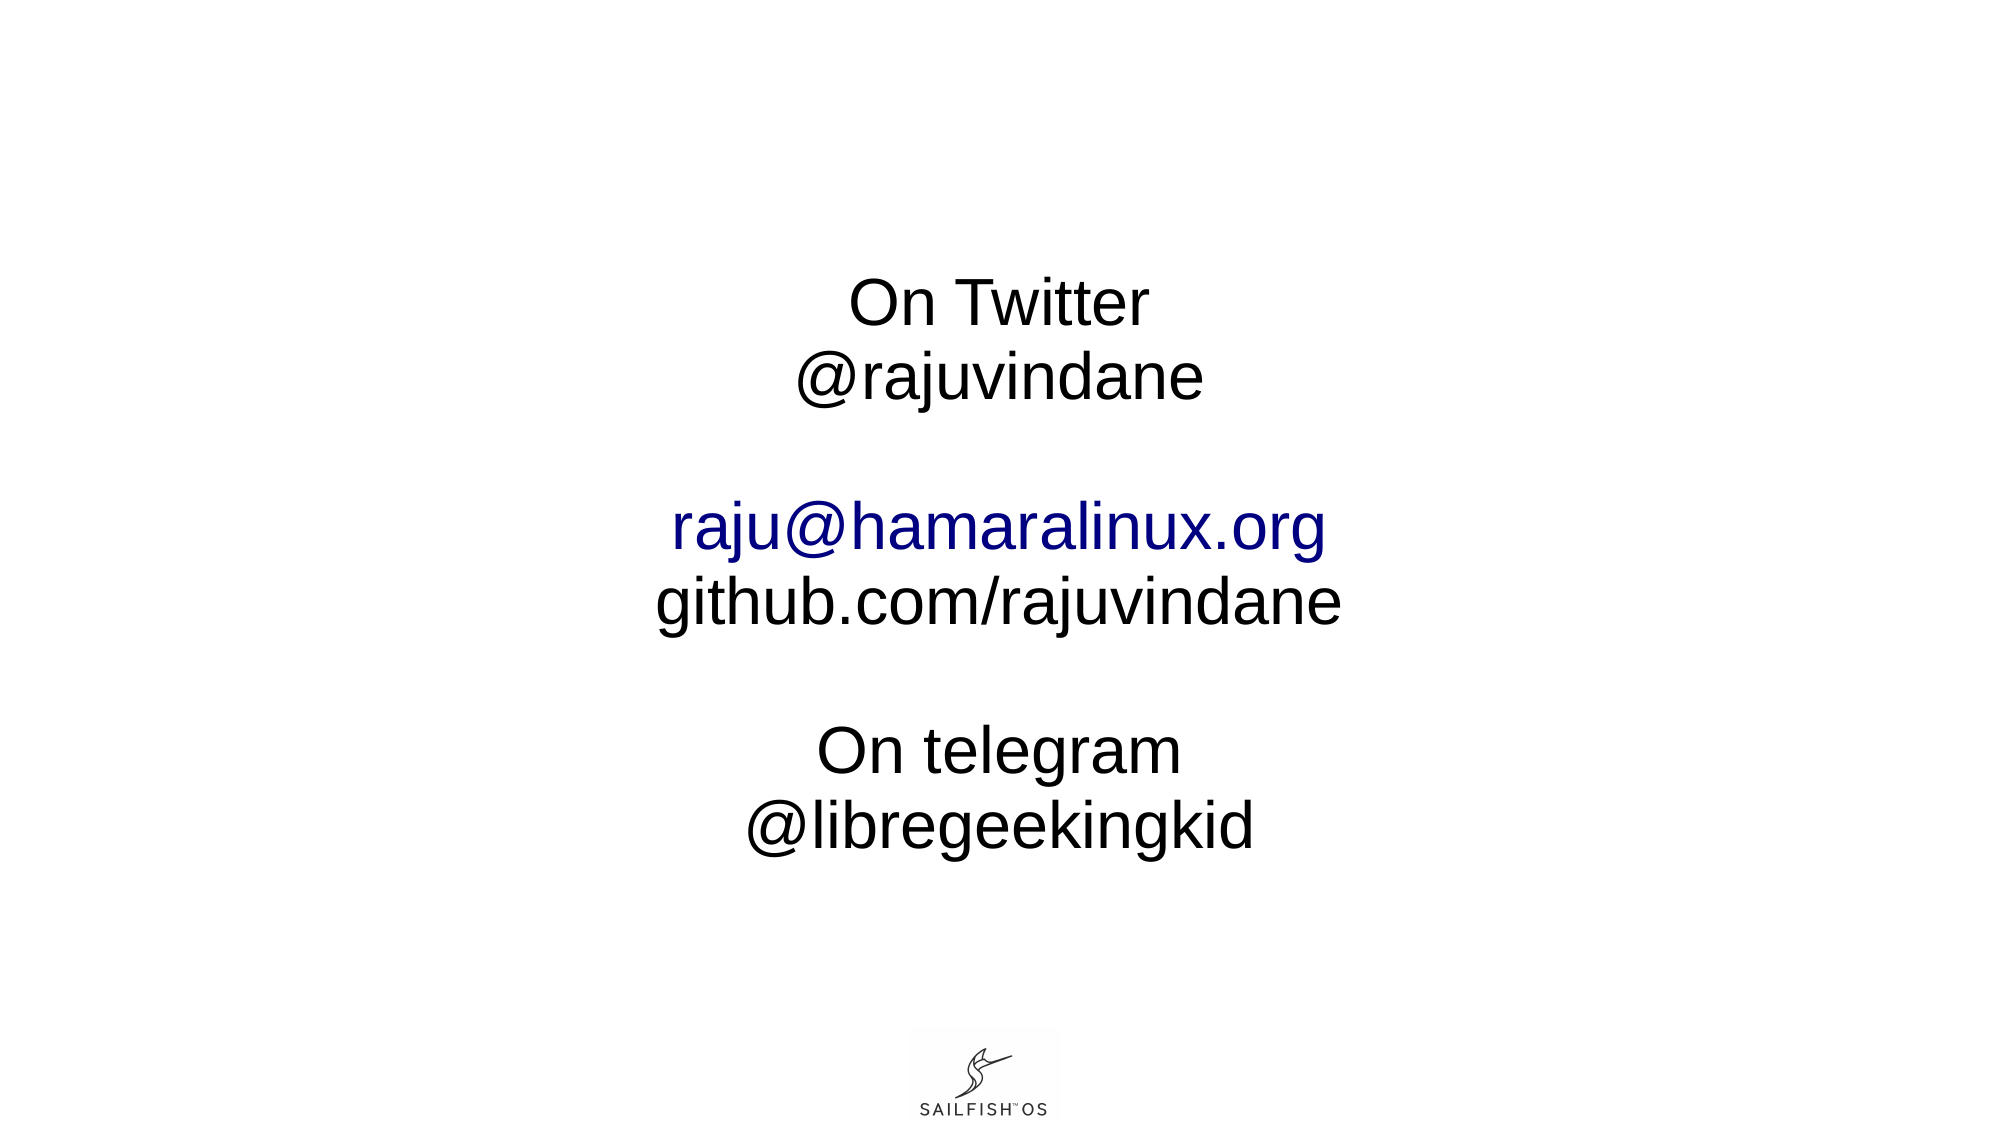

# On Twitter
@rajuvindane
raju@hamaralinux.org
github.com/rajuvindane
On telegram
@libregeekingkid